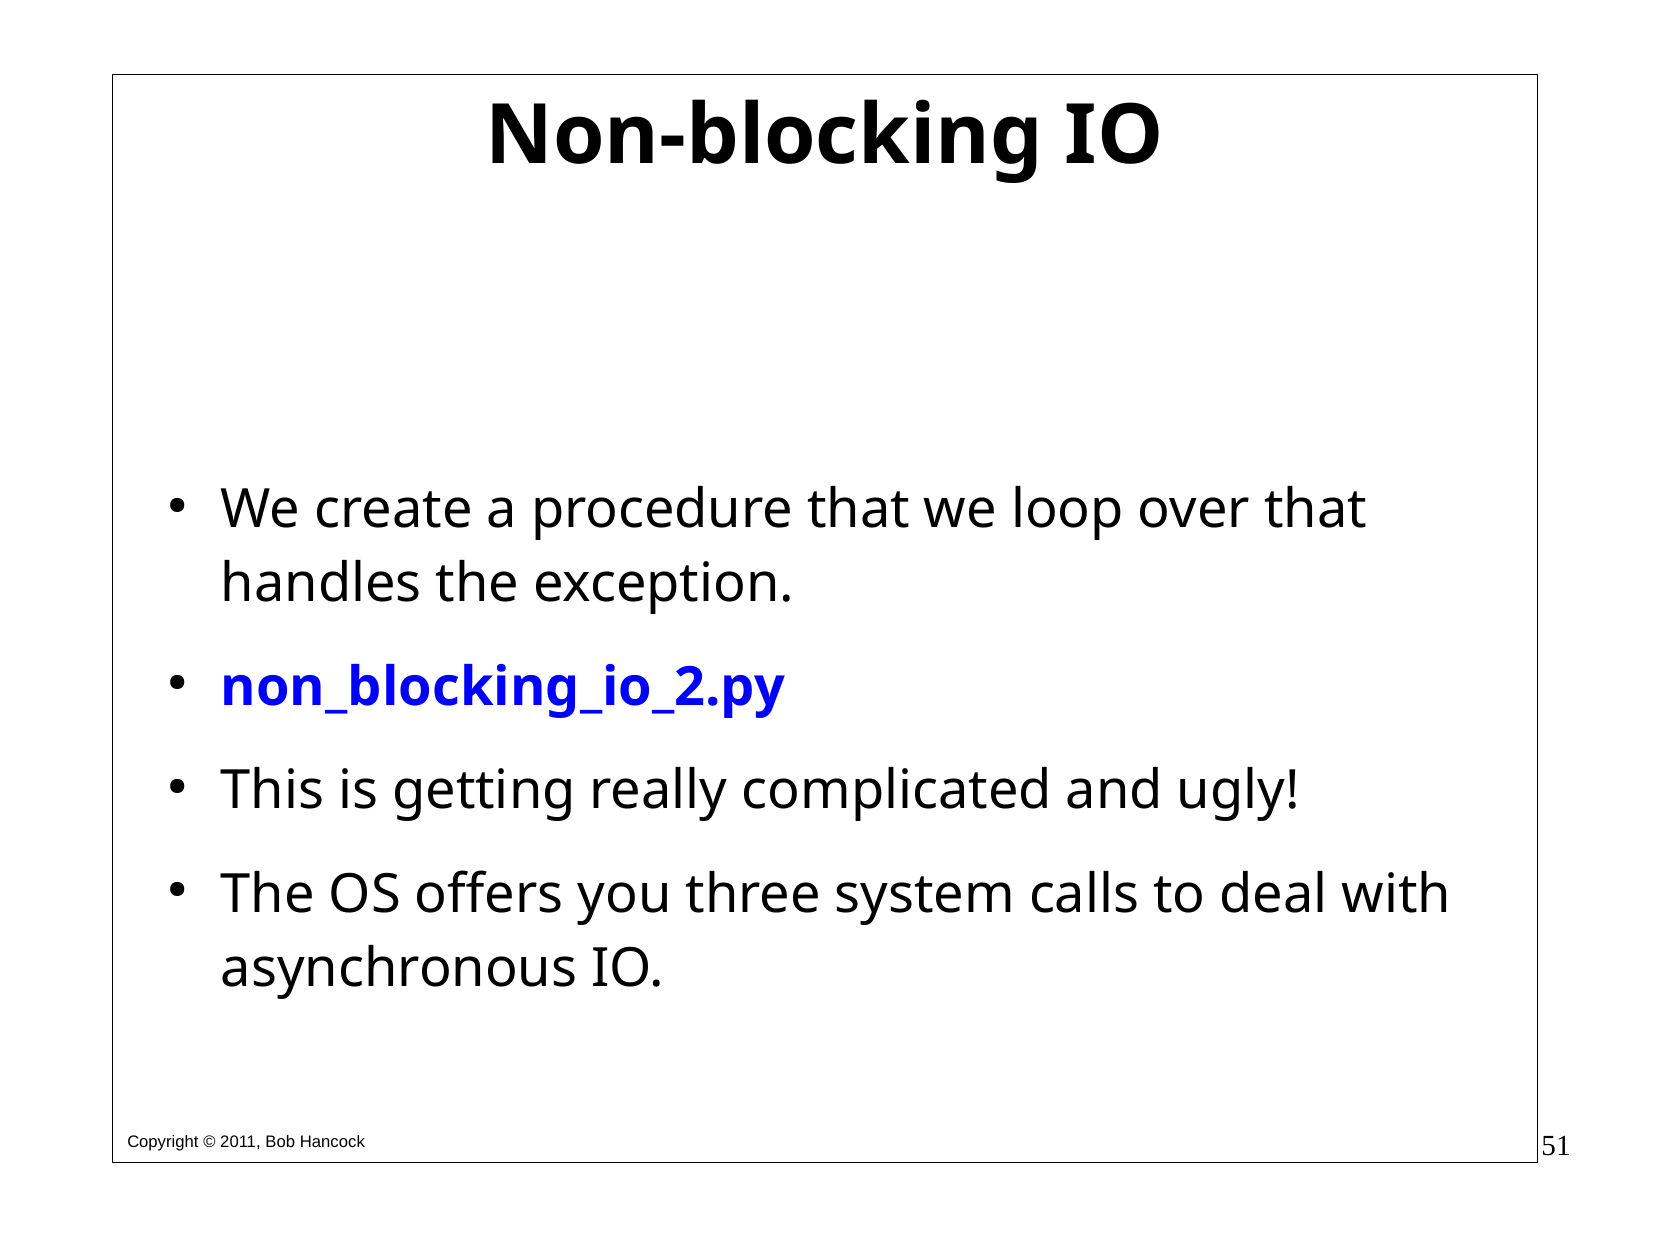

# Non-blocking IO
We create a procedure that we loop over that handles the exception.
non_blocking_io_2.py
This is getting really complicated and ugly!
The OS offers you three system calls to deal with asynchronous IO.
Copyright © 2011, Bob Hancock
51